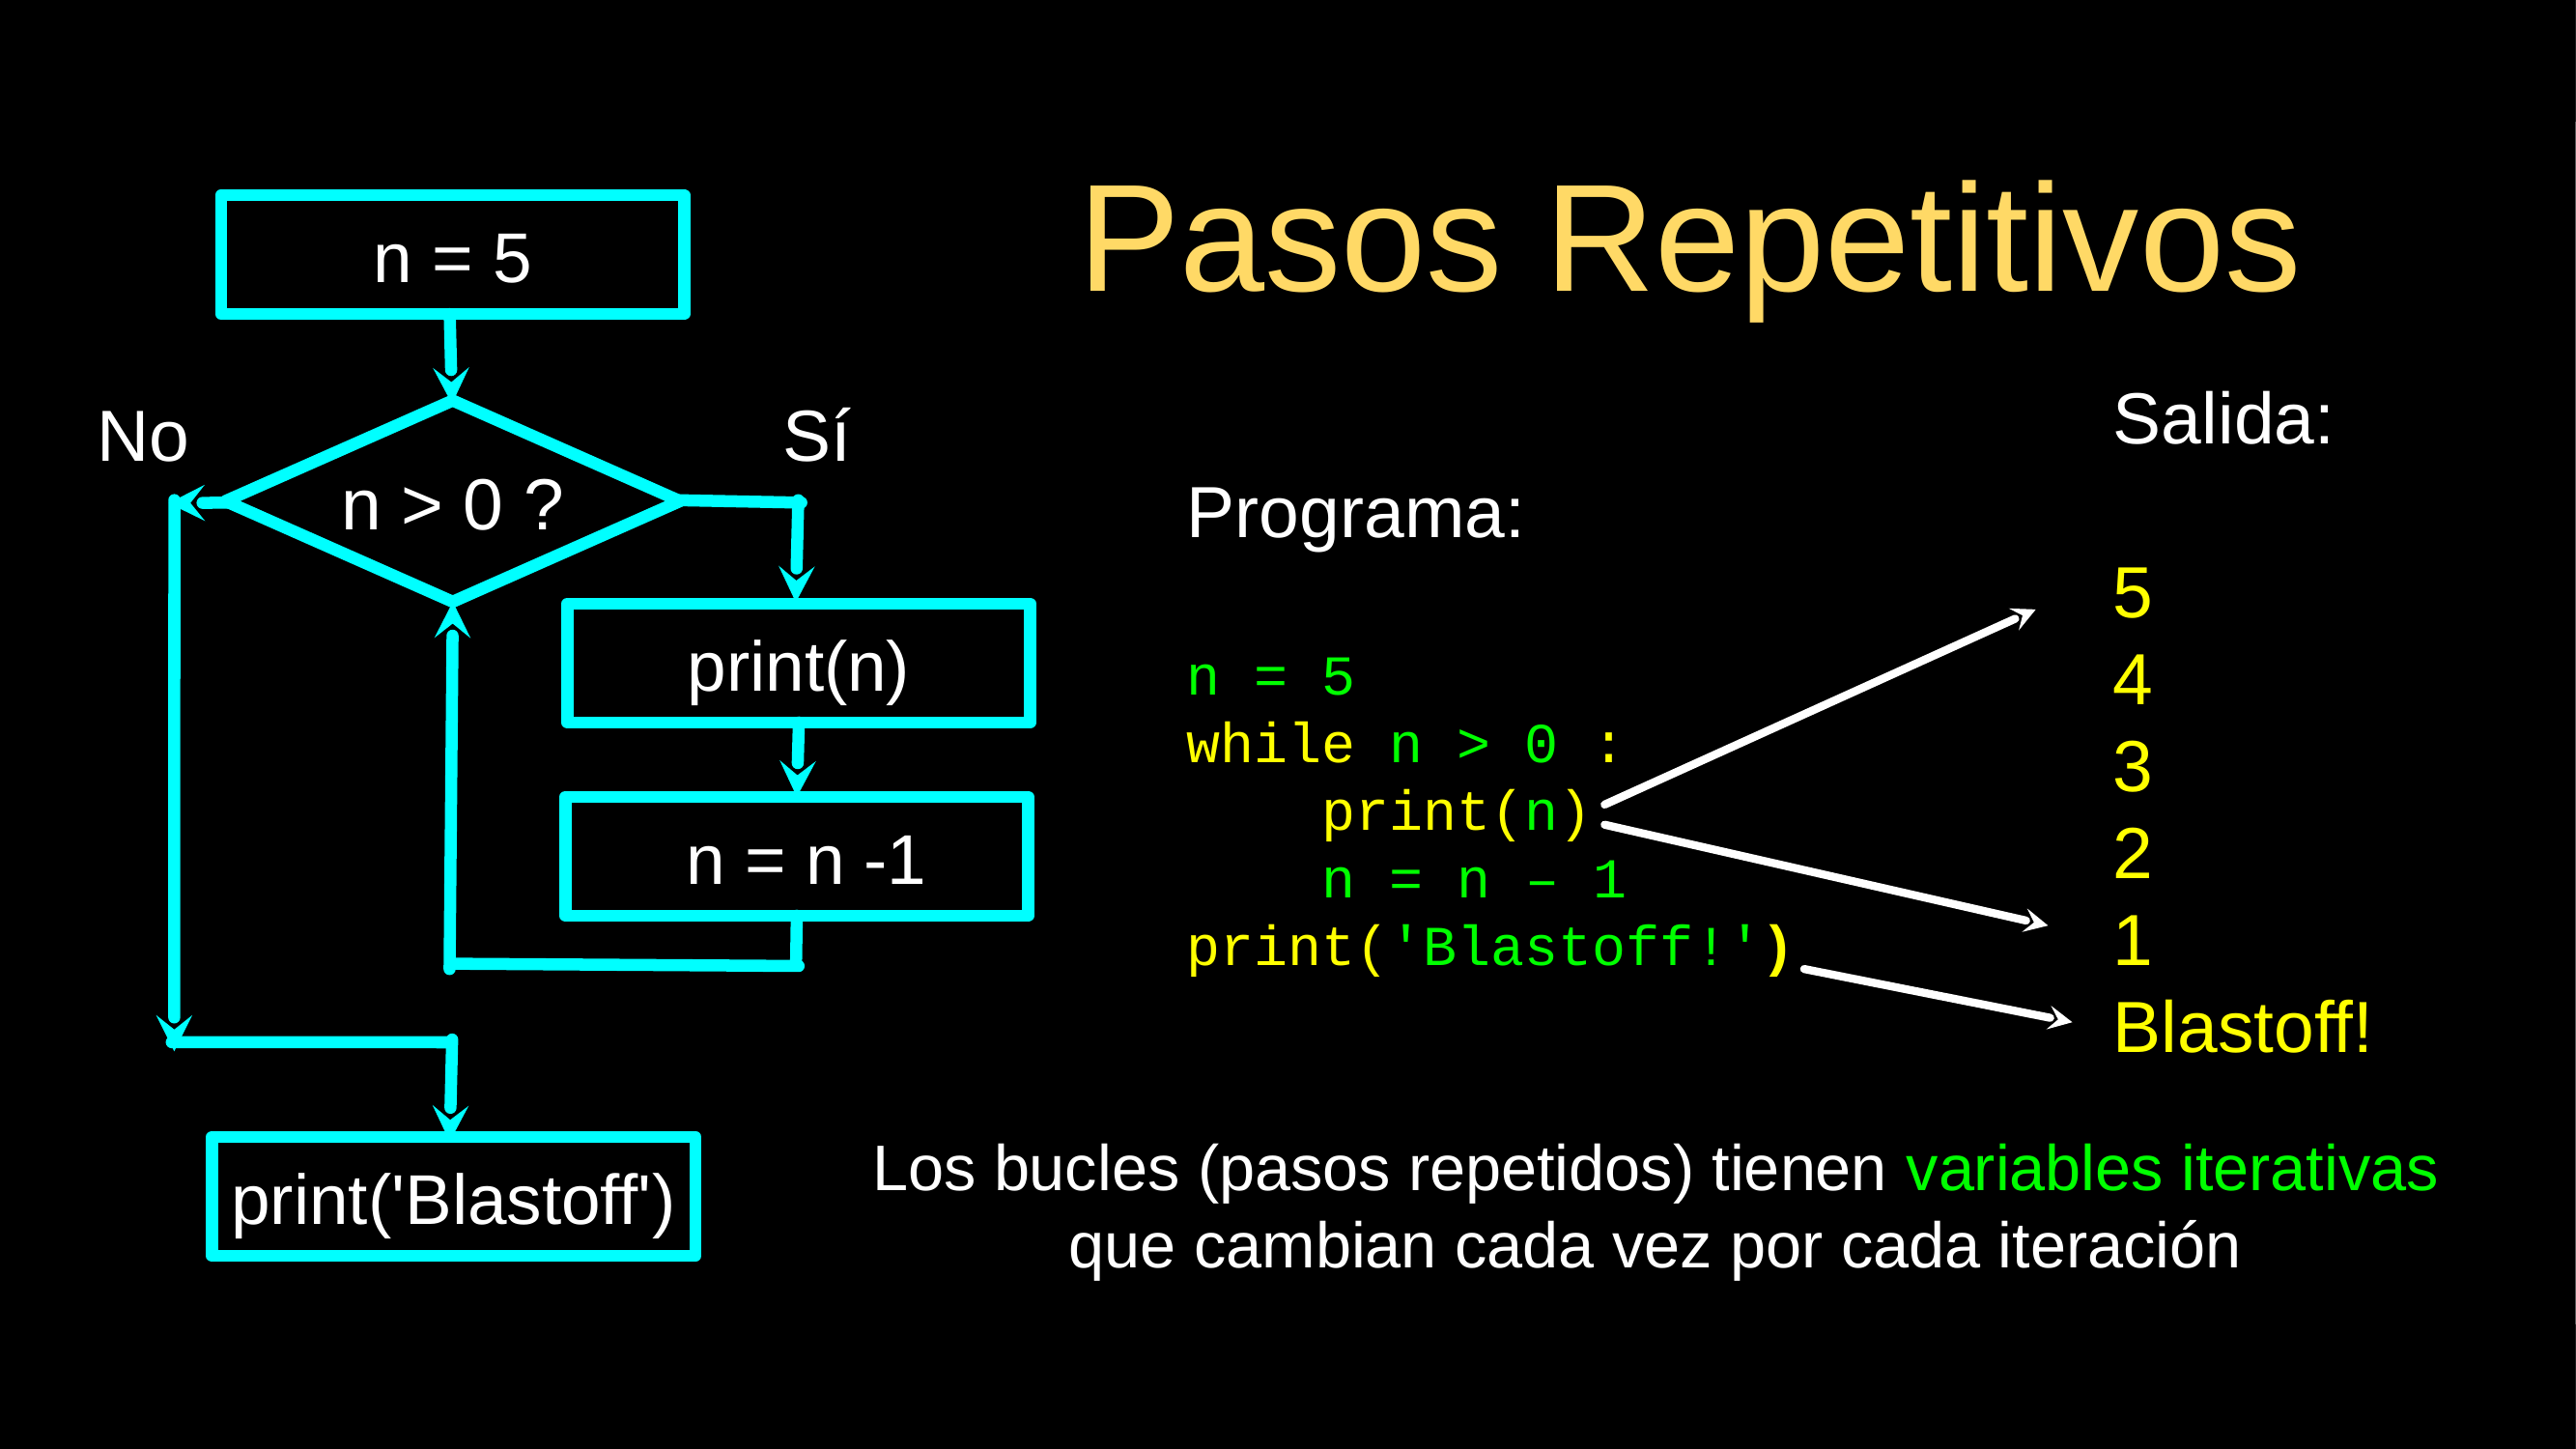

# Pasos Repetitivos
n = 5
Salida:
5
4
3
2
1
Blastoff!
No
Sí
n > 0 ?
Programa:
n = 5
while n > 0 :
 print(n)
 n = n – 1
print('Blastoff!')
print(n)
 n = n -1
Los bucles (pasos repetidos) tienen variables iterativas que cambian cada vez por cada iteración
print('Blastoff')